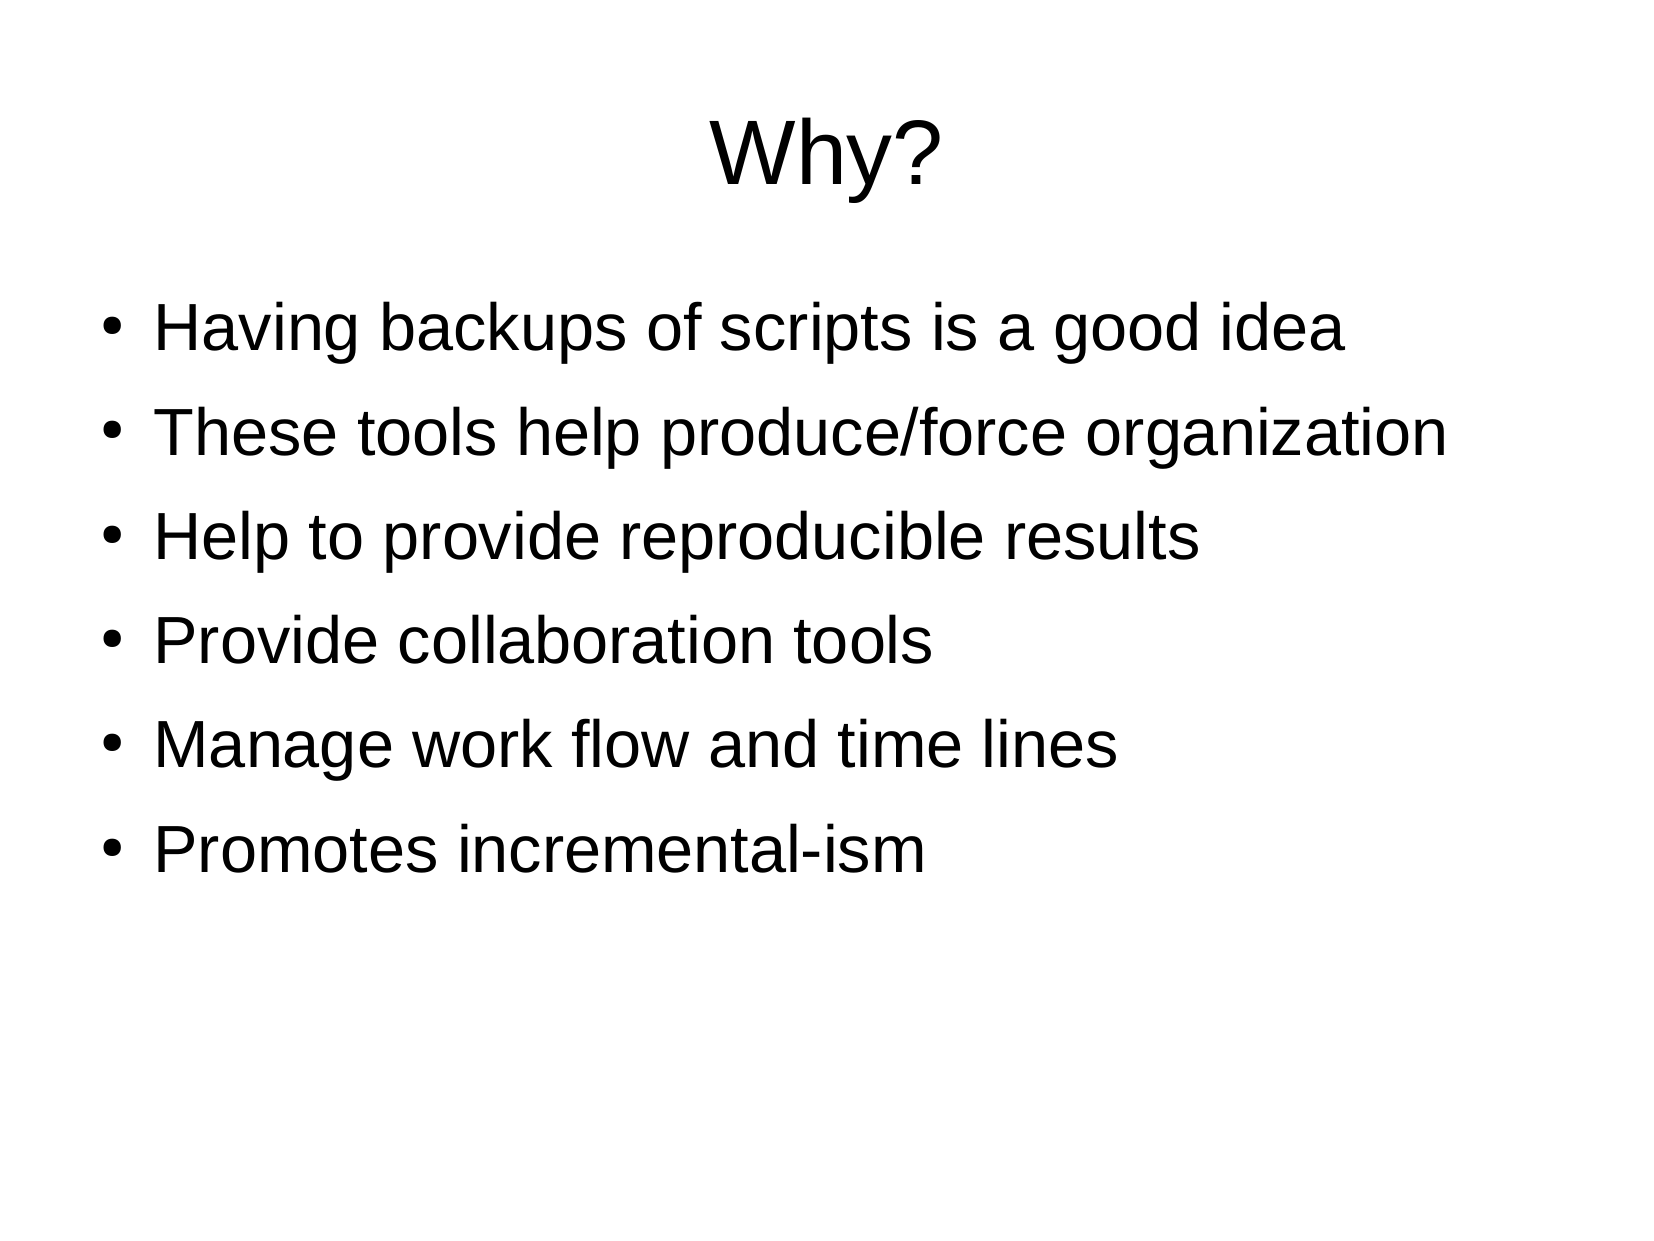

# Why?
Having backups of scripts is a good idea
These tools help produce/force organization
Help to provide reproducible results
Provide collaboration tools
Manage work flow and time lines
Promotes incremental-ism